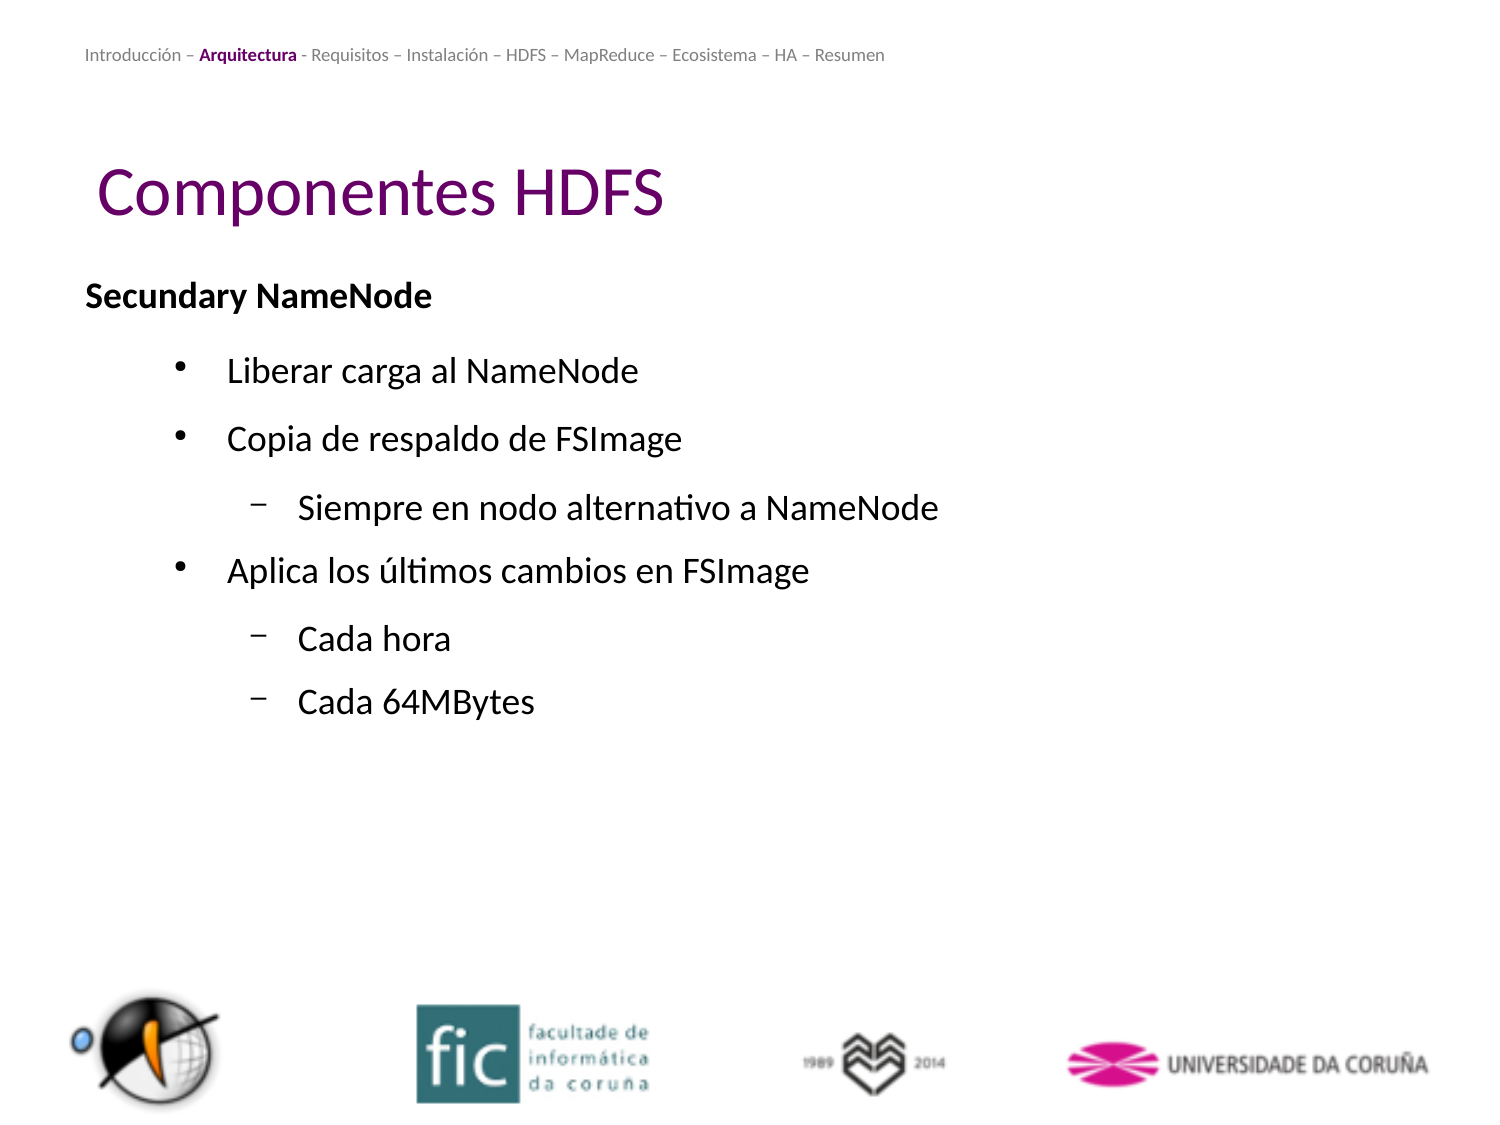

Introducción – Arquitectura - Requisitos – Instalación – HDFS – MapReduce – Ecosistema – HA – Resumen
# Componentes HDFS
Secundary NameNode
Liberar carga al NameNode
Copia de respaldo de FSImage
Siempre en nodo alternativo a NameNode
Aplica los últimos cambios en FSImage
Cada hora
Cada 64MBytes